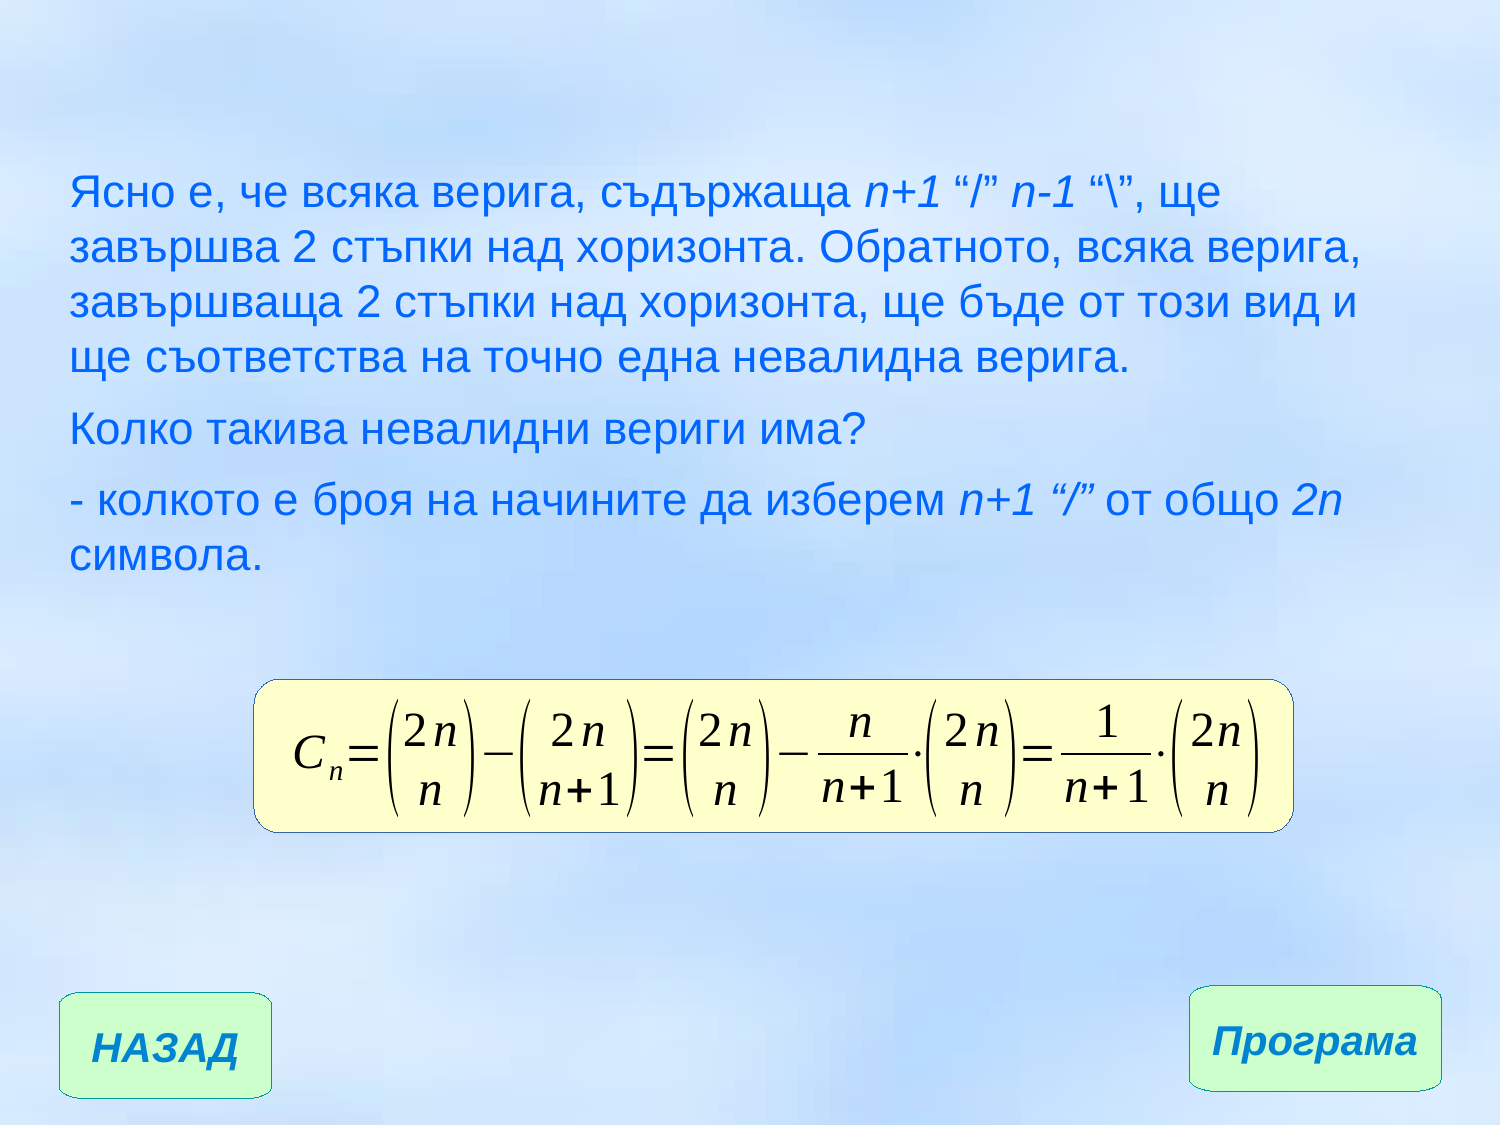

# Ясно е, че всяка верига, съдържаща n+1 “/” n-1 “\”, ще завършва 2 стъпки над хоризонта. Обратното, всяка верига, завършваща 2 стъпки над хоризонта, ще бъде от този вид и ще съответства на точно една невалидна верига.
Колко такива невалидни вериги има?
- колкото е броя на начините да изберем n+1 “/” от общо 2n символа.
Програма
НАЗАД